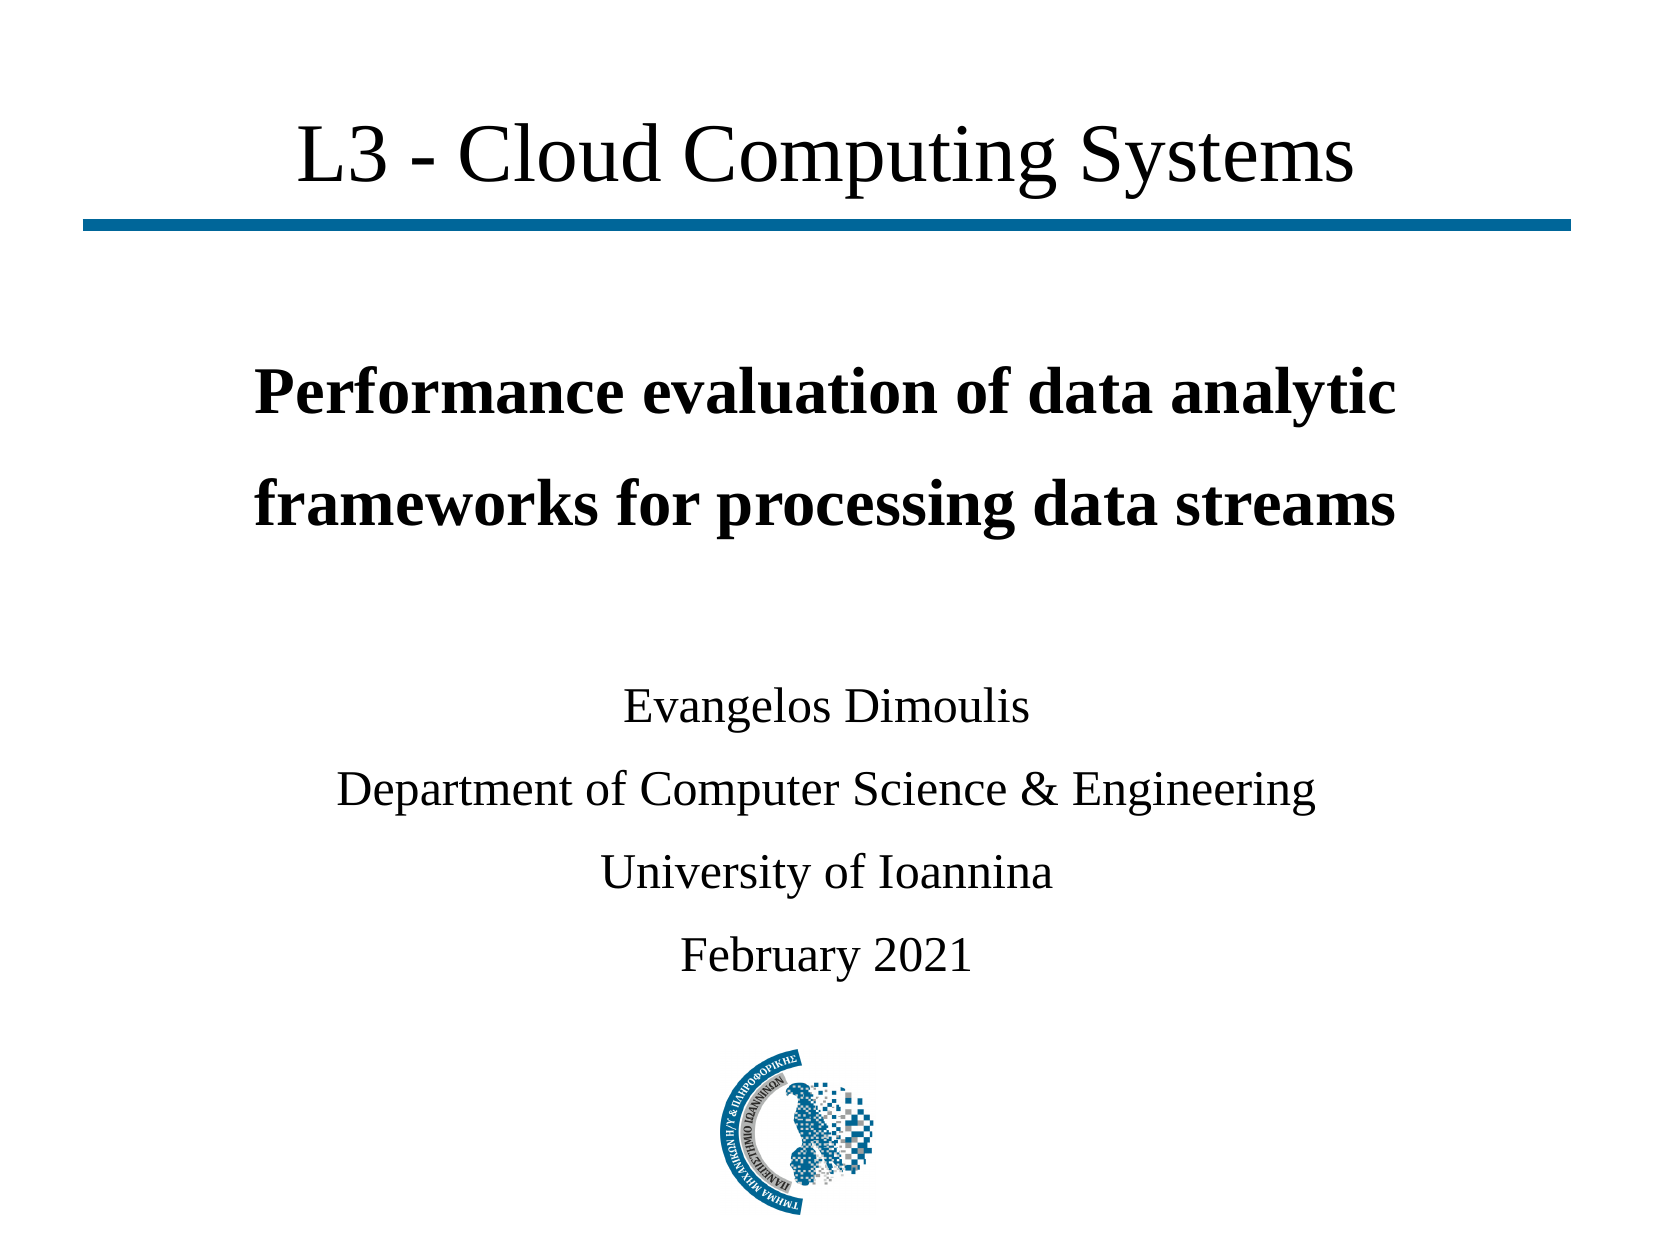

# L3 - Cloud Computing Systems
Performance evaluation of data analytic frameworks for processing data streams
Evangelos Dimoulis
Department of Computer Science & Engineering
University of Ioannina
February 2021